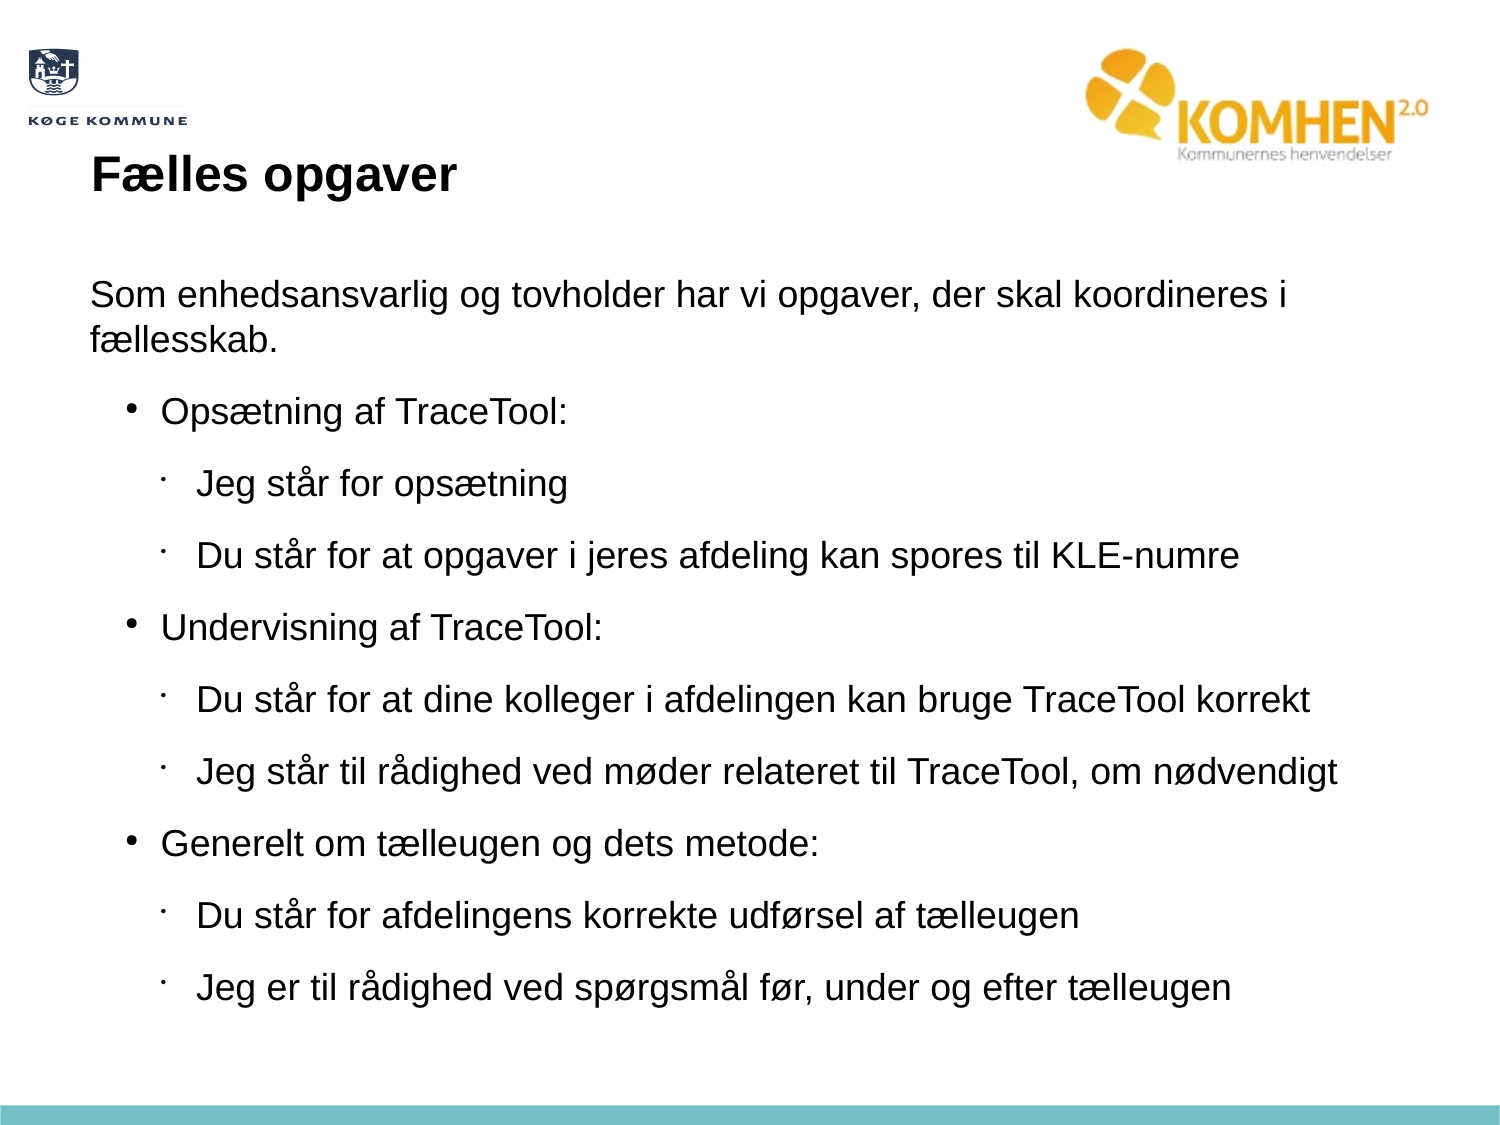

Fælles opgaver
Som enhedsansvarlig og tovholder har vi opgaver, der skal koordineres i fællesskab.
Opsætning af TraceTool:
Jeg står for opsætning
Du står for at opgaver i jeres afdeling kan spores til KLE-numre
Undervisning af TraceTool:
Du står for at dine kolleger i afdelingen kan bruge TraceTool korrekt
Jeg står til rådighed ved møder relateret til TraceTool, om nødvendigt
Generelt om tælleugen og dets metode:
Du står for afdelingens korrekte udførsel af tælleugen
Jeg er til rådighed ved spørgsmål før, under og efter tælleugen